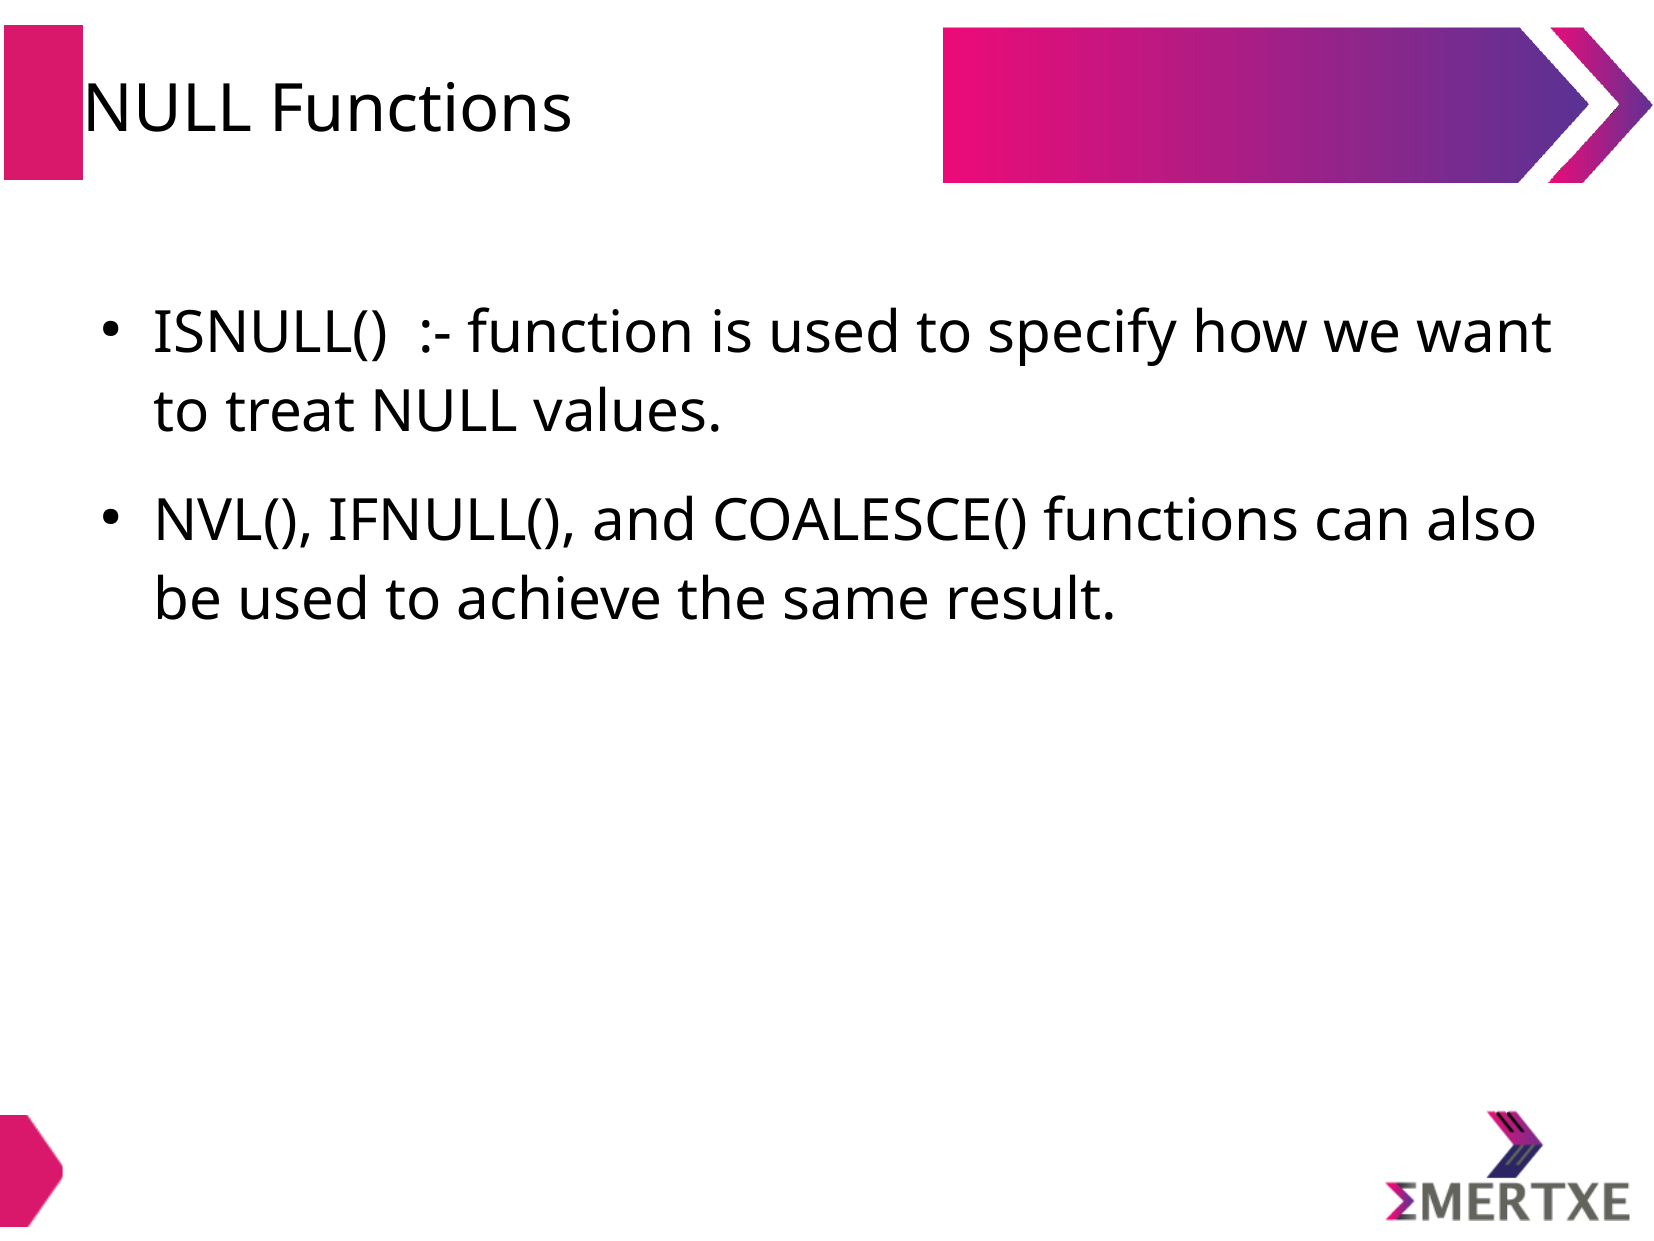

# NULL Functions
ISNULL() :- function is used to specify how we want to treat NULL values.
NVL(), IFNULL(), and COALESCE() functions can also be used to achieve the same result.